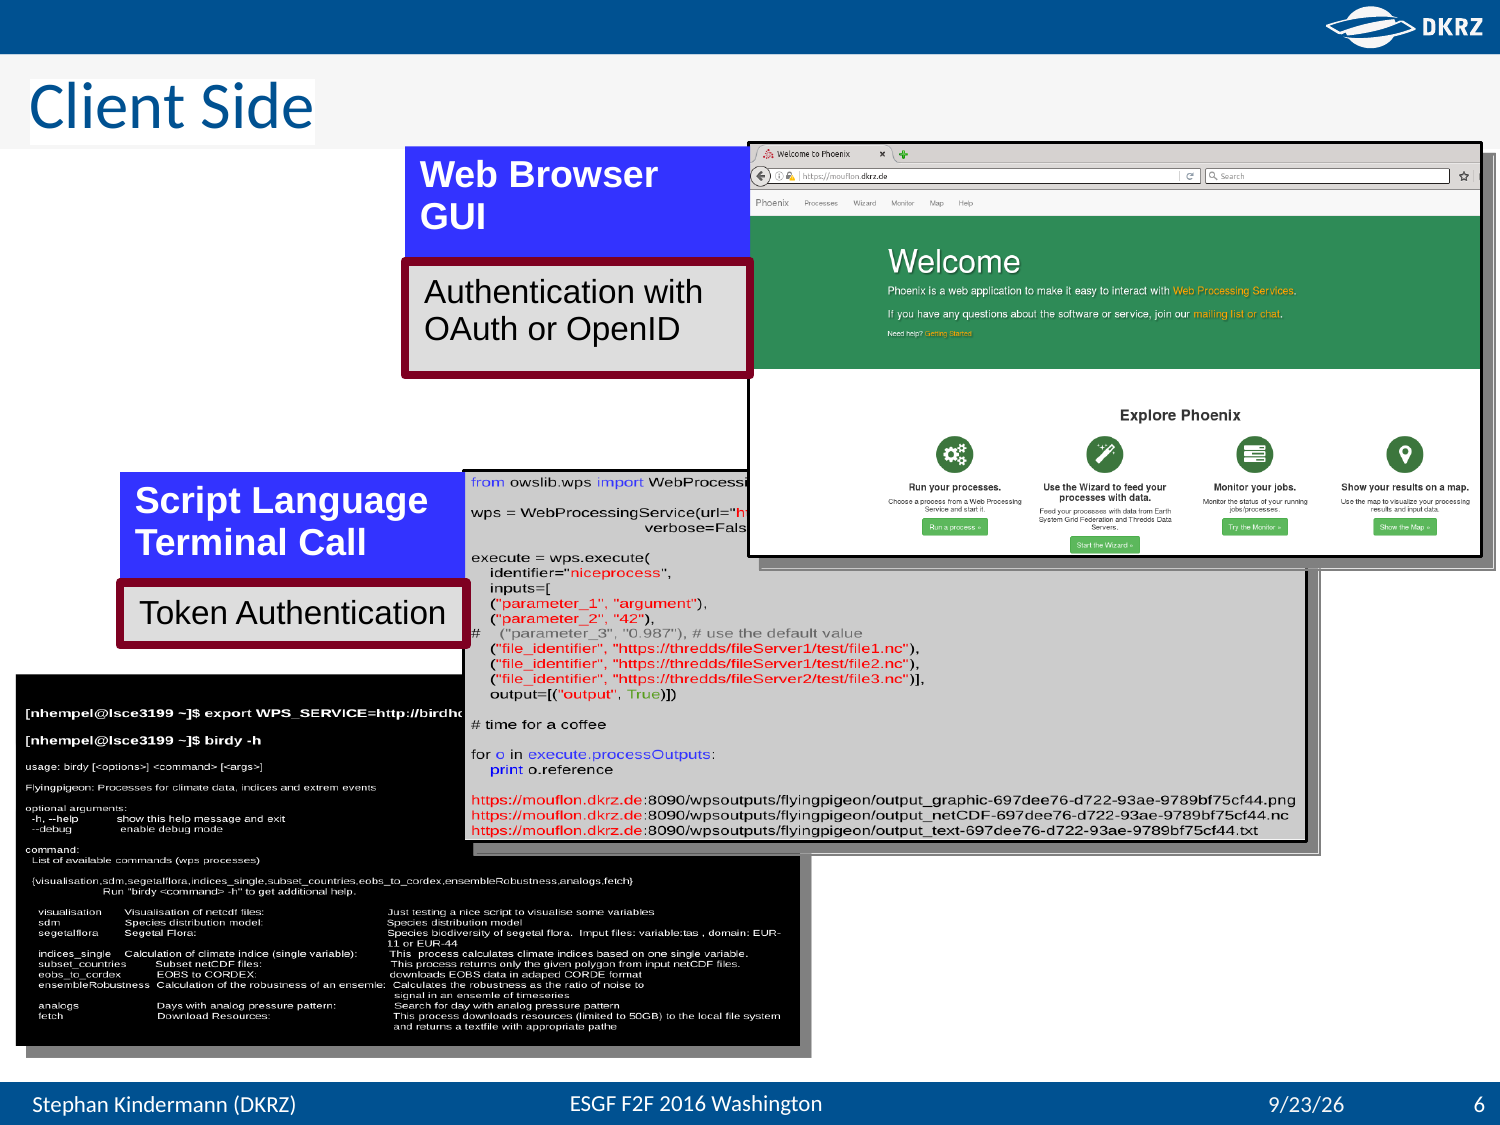

# Client Side
Web Browser
GUI
Authentication with
OAuth or OpenID
Script Language
Terminal Call
Token Authentication